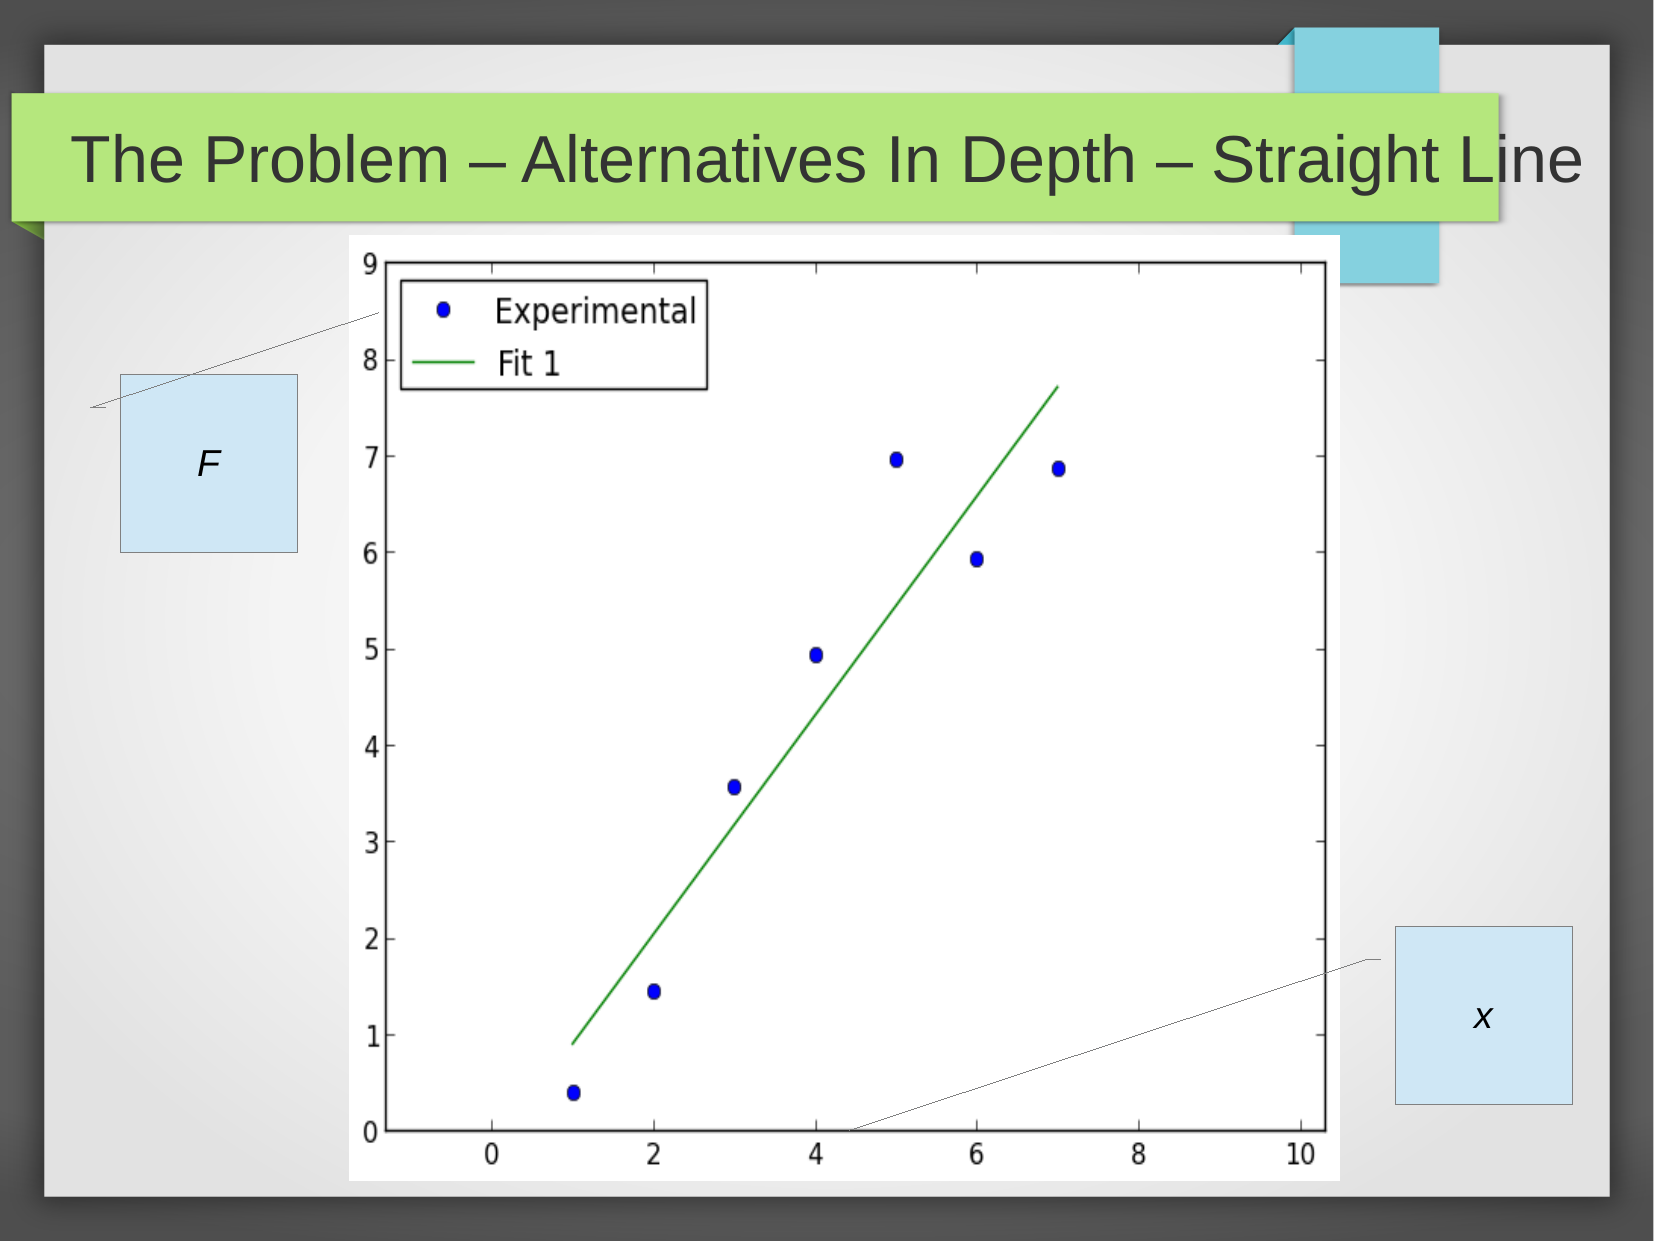

# The Problem – Alternatives In Depth – Straight Line
F
x